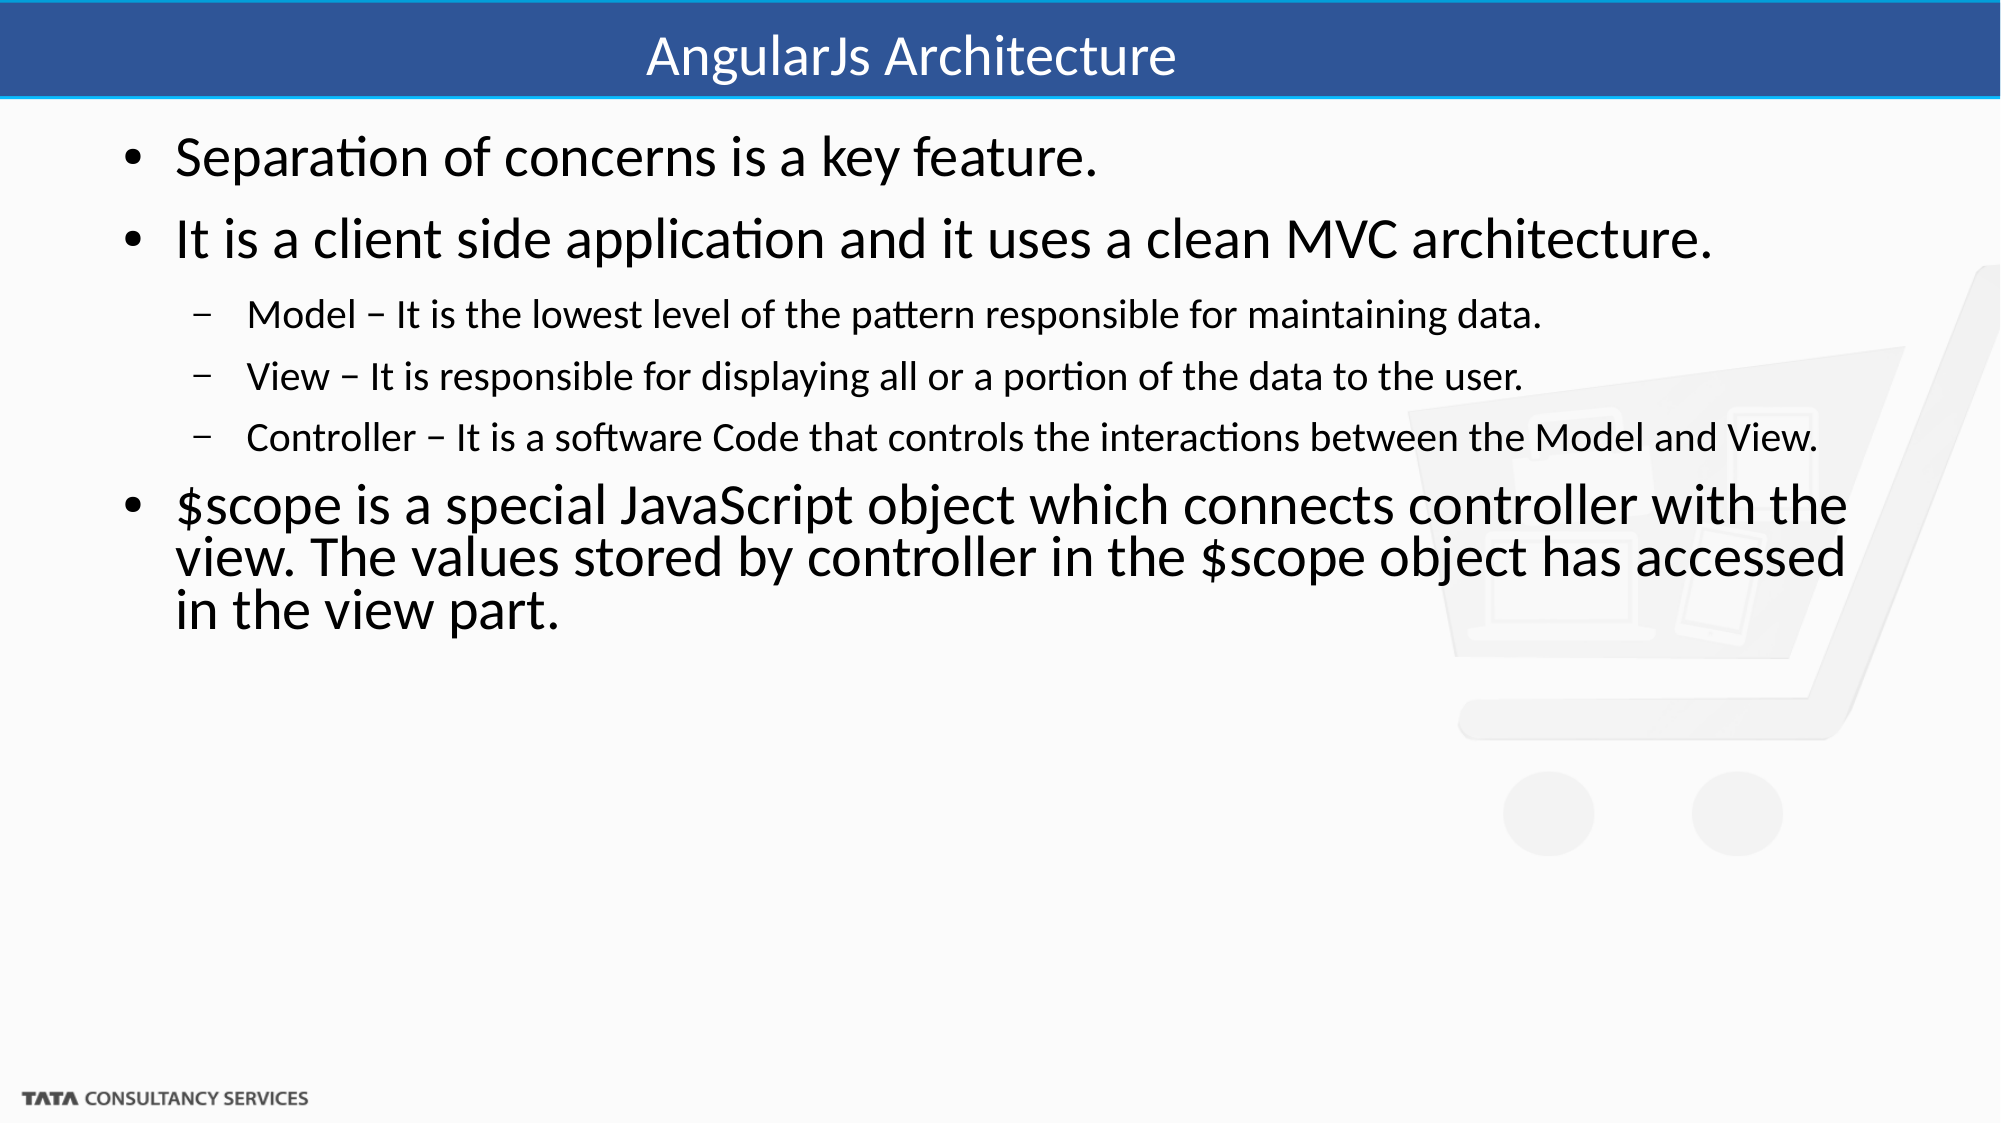

# AngularJs Architecture
Separation of concerns is a key feature.
It is a client side application and it uses a clean MVC architecture.
Model − It is the lowest level of the pattern responsible for maintaining data.
View − It is responsible for displaying all or a portion of the data to the user.
Controller − It is a software Code that controls the interactions between the Model and View.
$scope is a special JavaScript object which connects controller with the view. The values stored by controller in the $scope object has accessed in the view part.